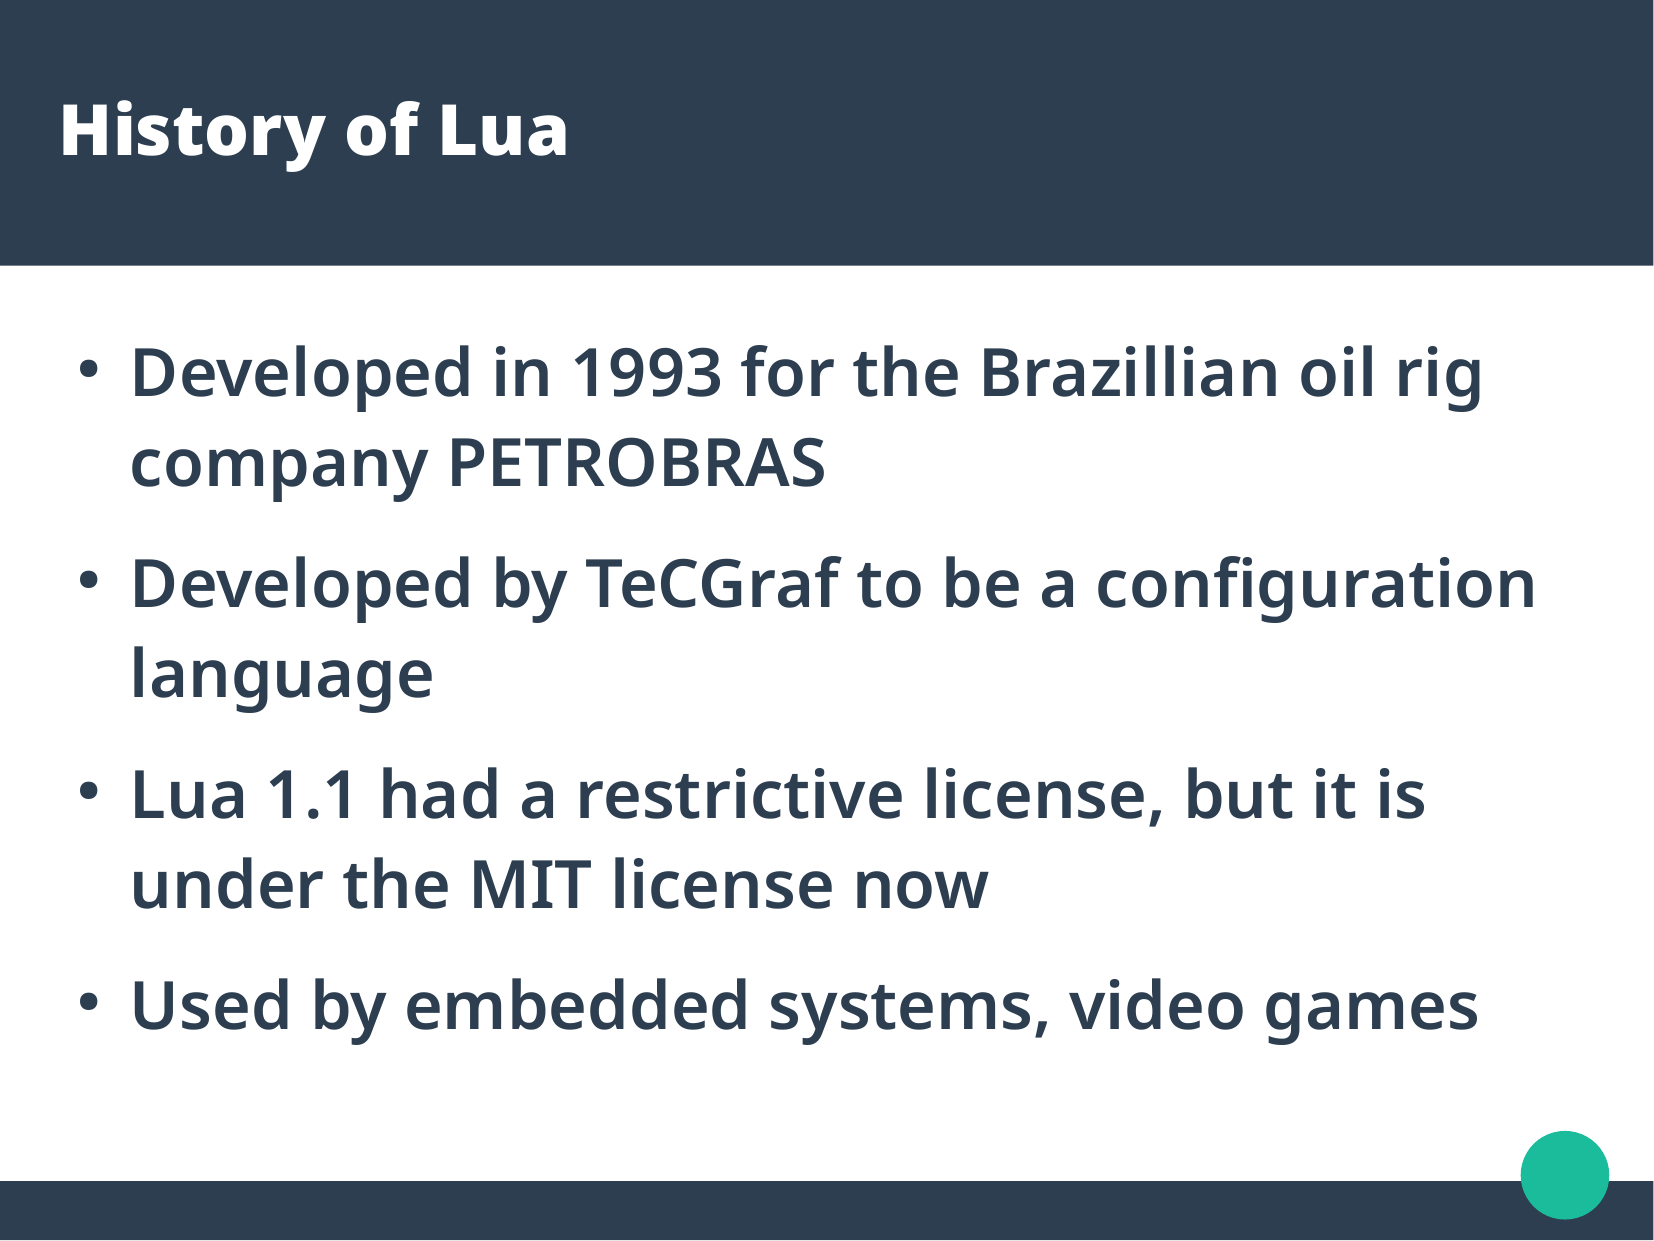

# History of Lua
Developed in 1993 for the Brazillian oil rig company PETROBRAS
Developed by TeCGraf to be a configuration language
Lua 1.1 had a restrictive license, but it is under the MIT license now
Used by embedded systems, video games